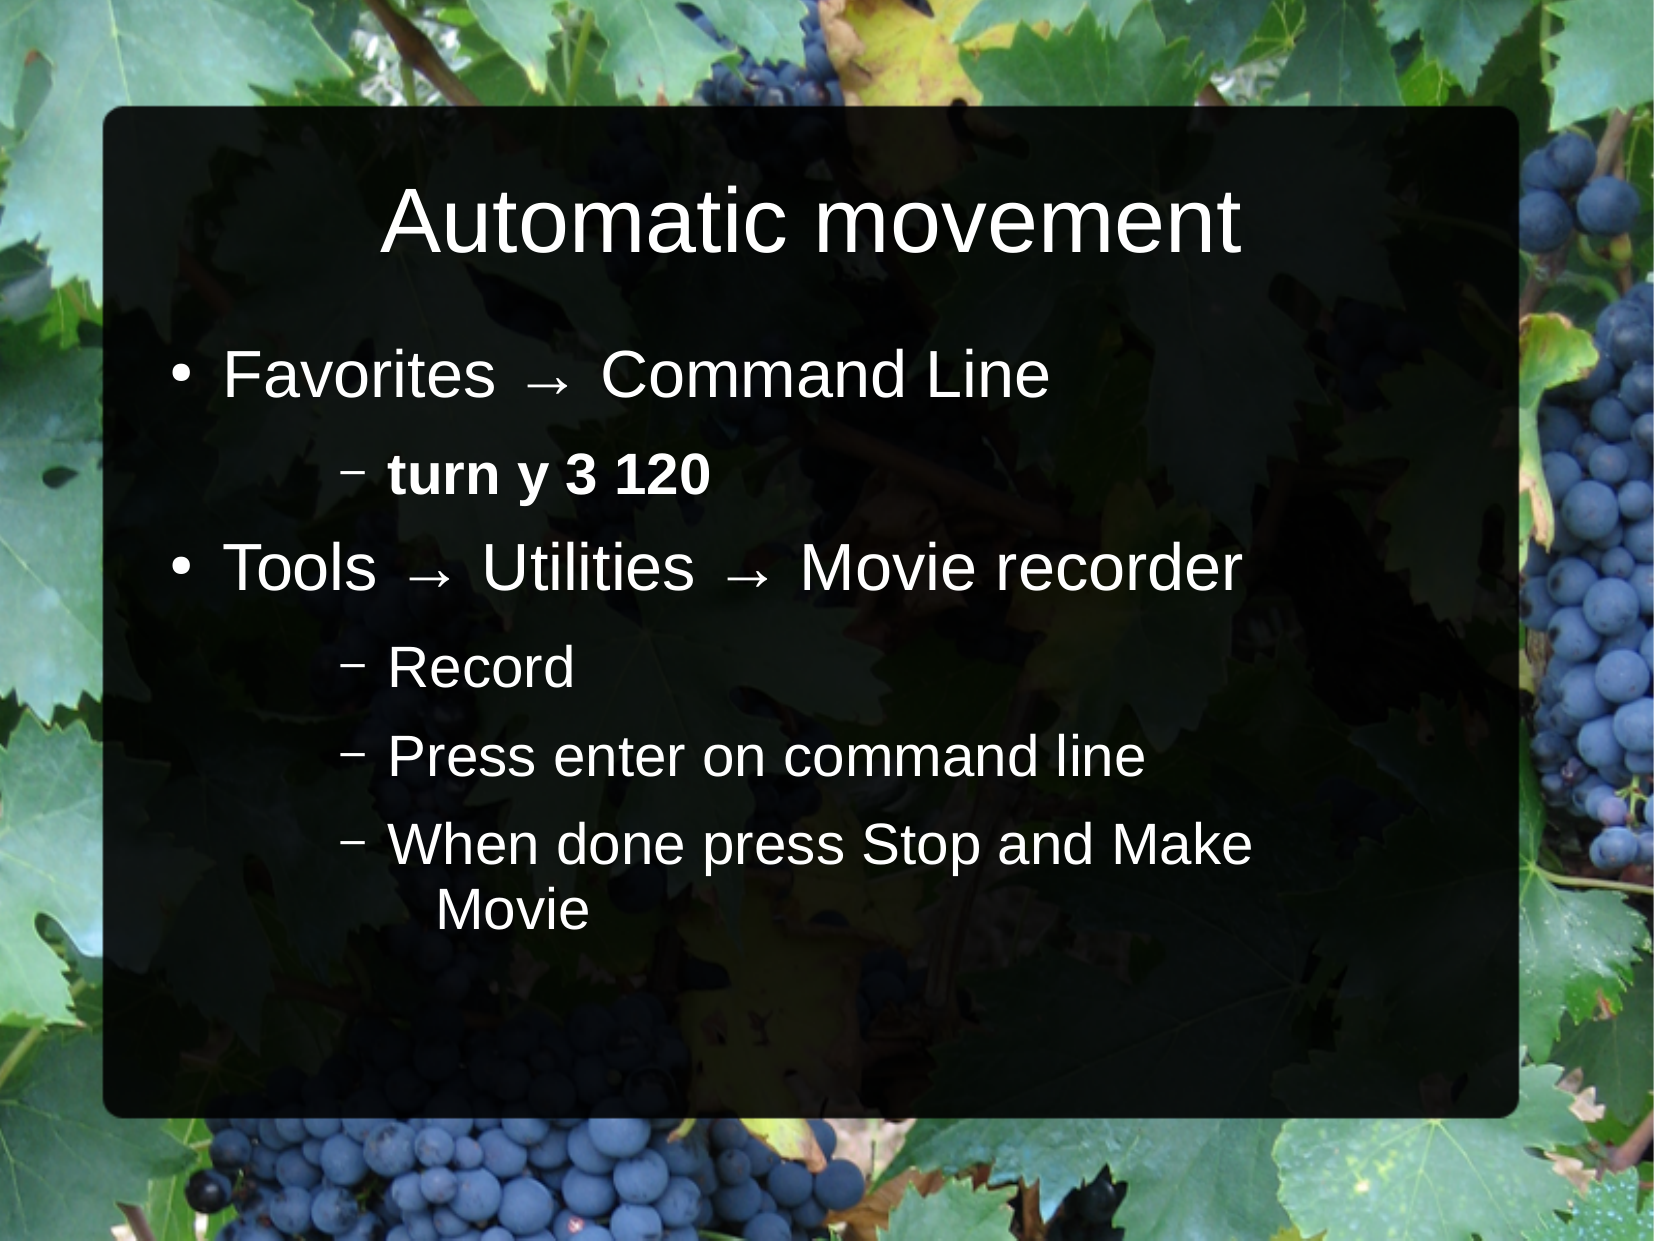

# Automatic movement
Favorites → Command Line
turn y 3 120
Tools → Utilities → Movie recorder
Record
Press enter on command line
When done press Stop and Make Movie